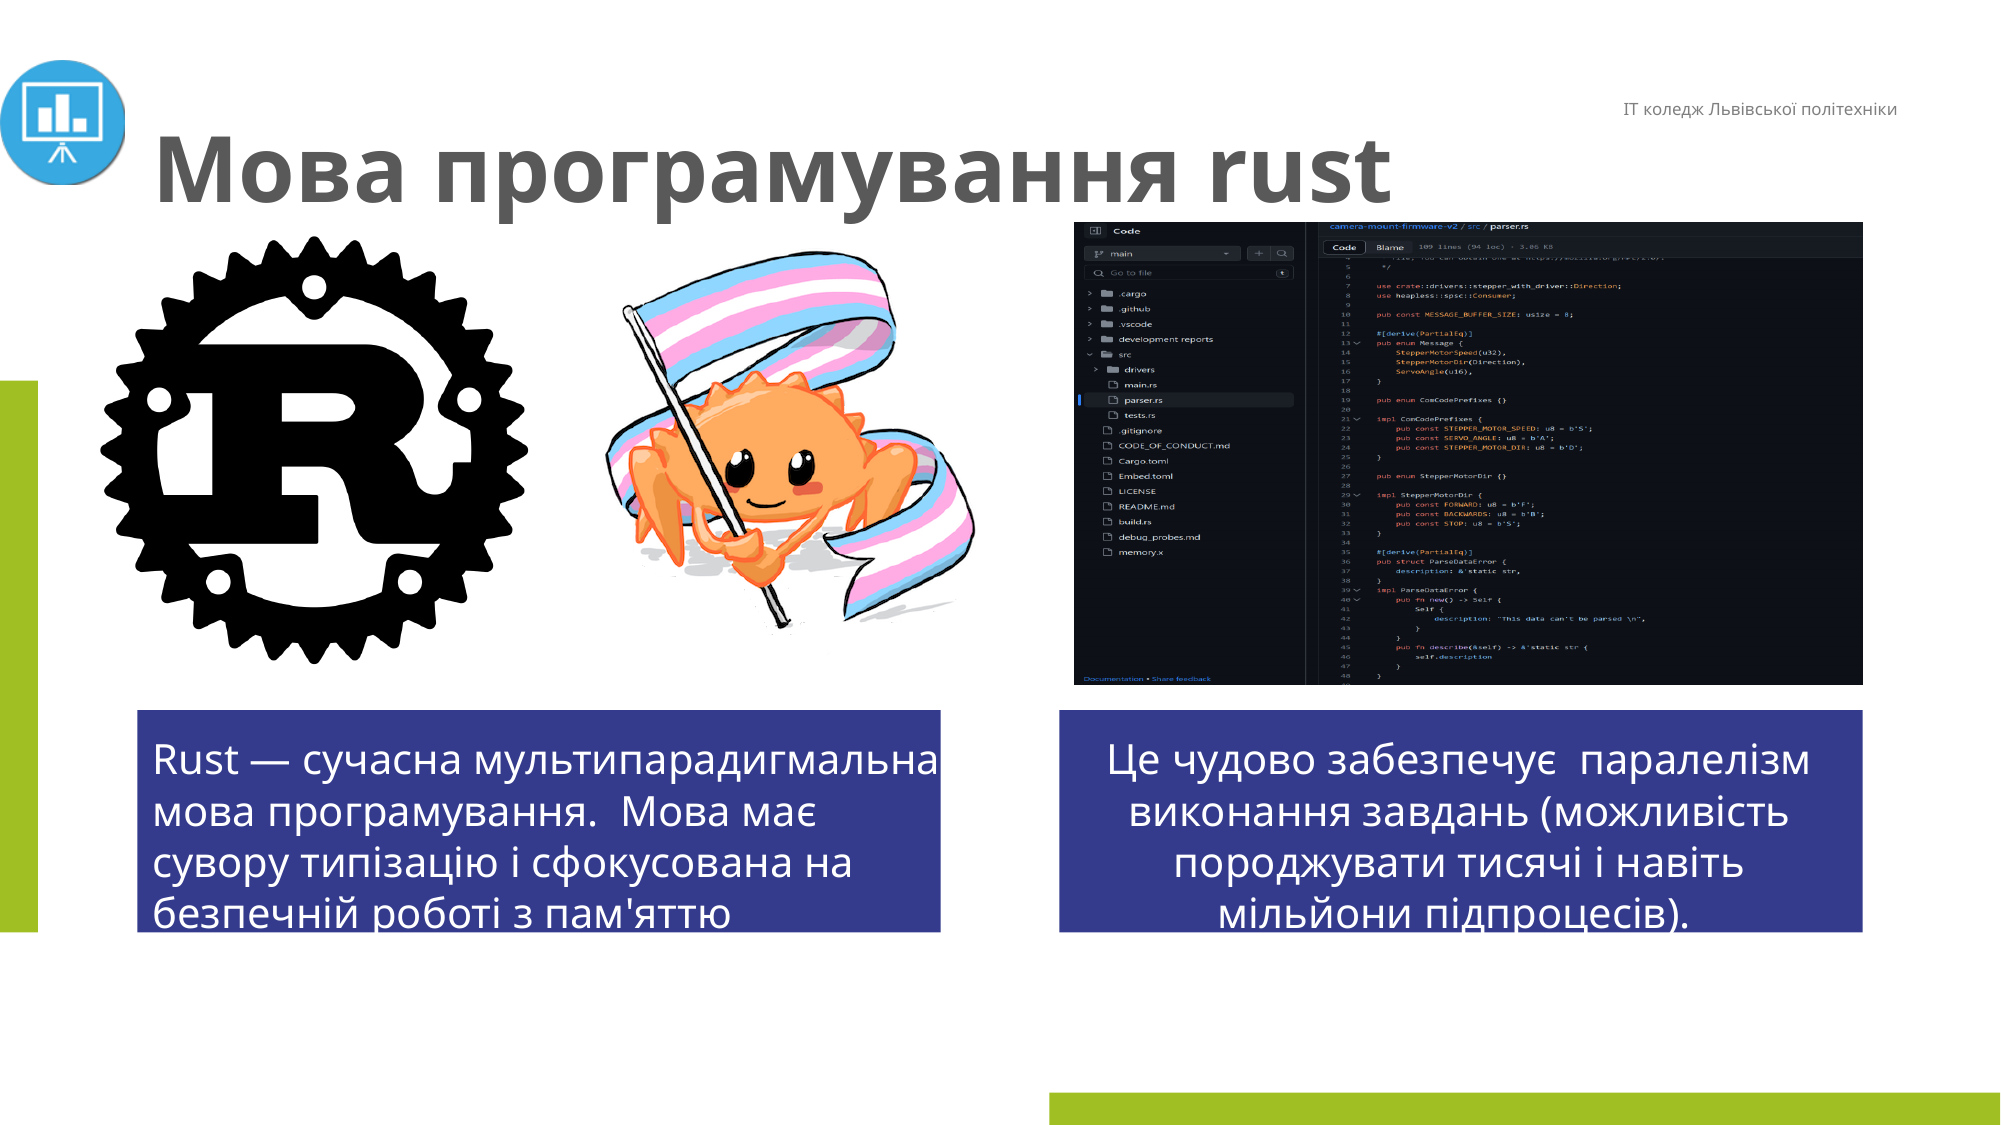

# Мова програмування rust
IT коледж Львівської політехніки
Rust — сучасна мультипарадигмальна мова програмування. Мова має сувору типізацію і сфокусована на безпечній роботі з пам'яттю
Це чудово забезпечує паралелізм виконання завдань (можливість породжувати тисячі і навіть мільйони підпроцесів).